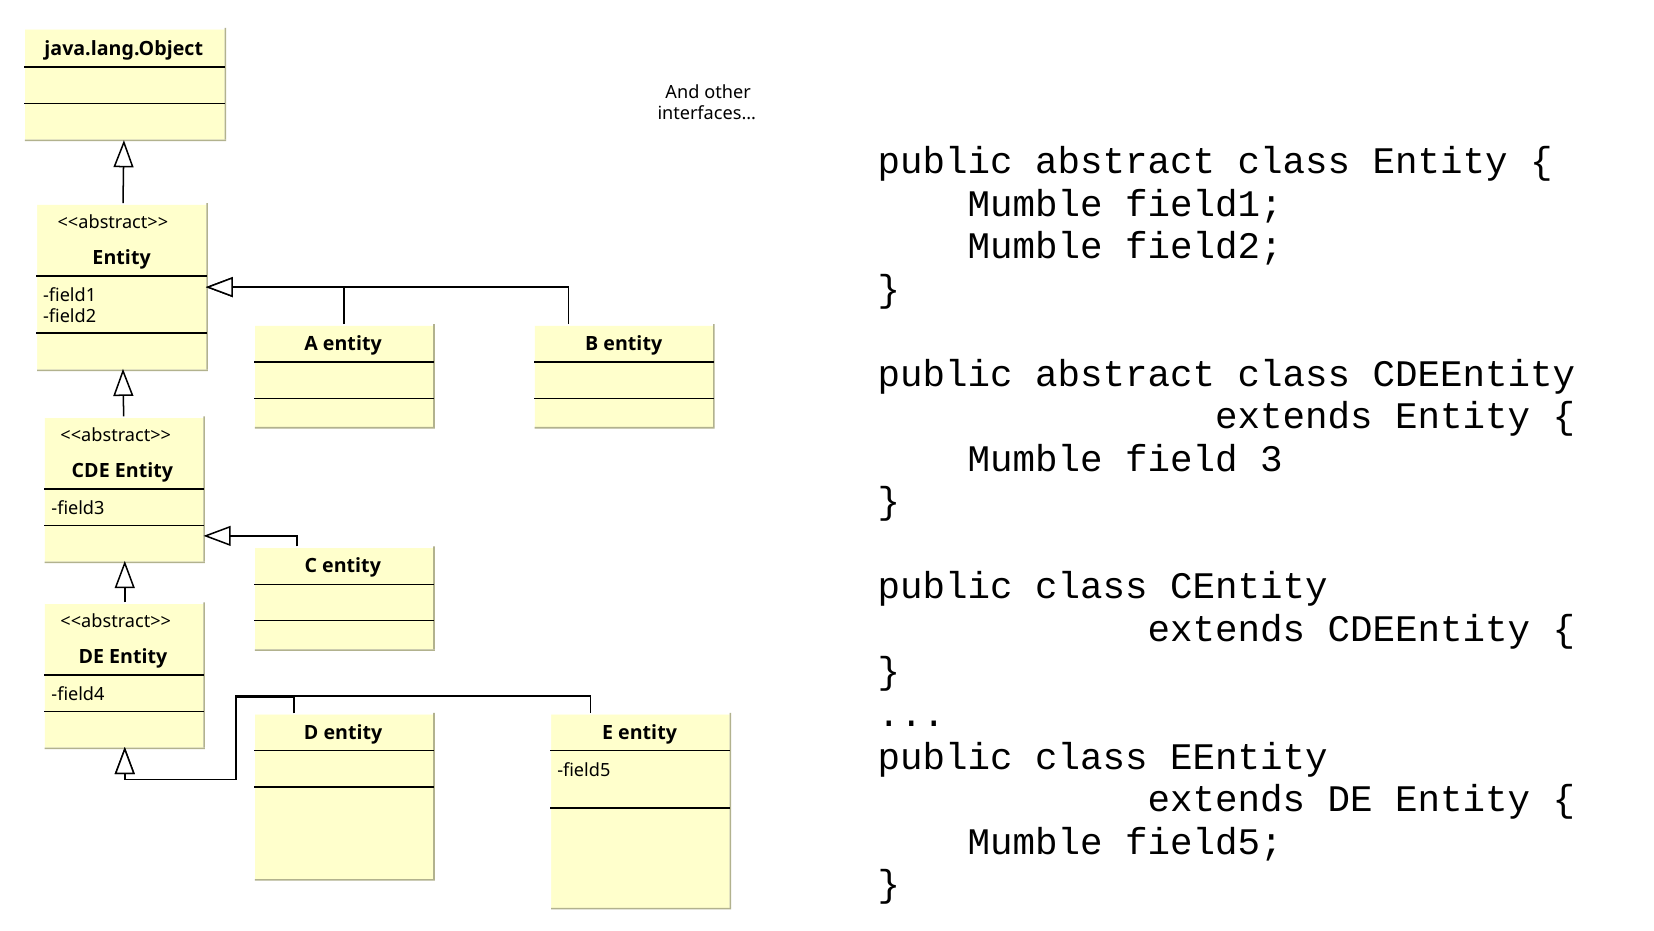

public abstract class Entity {
 Mumble field1;
 Mumble field2;
}
public abstract class CDEEntity
 extends Entity {
 Mumble field 3
}
public class CEntity
 extends CDEEntity {
}
...
public class EEntity
 extends DE Entity {
 Mumble field5;
}